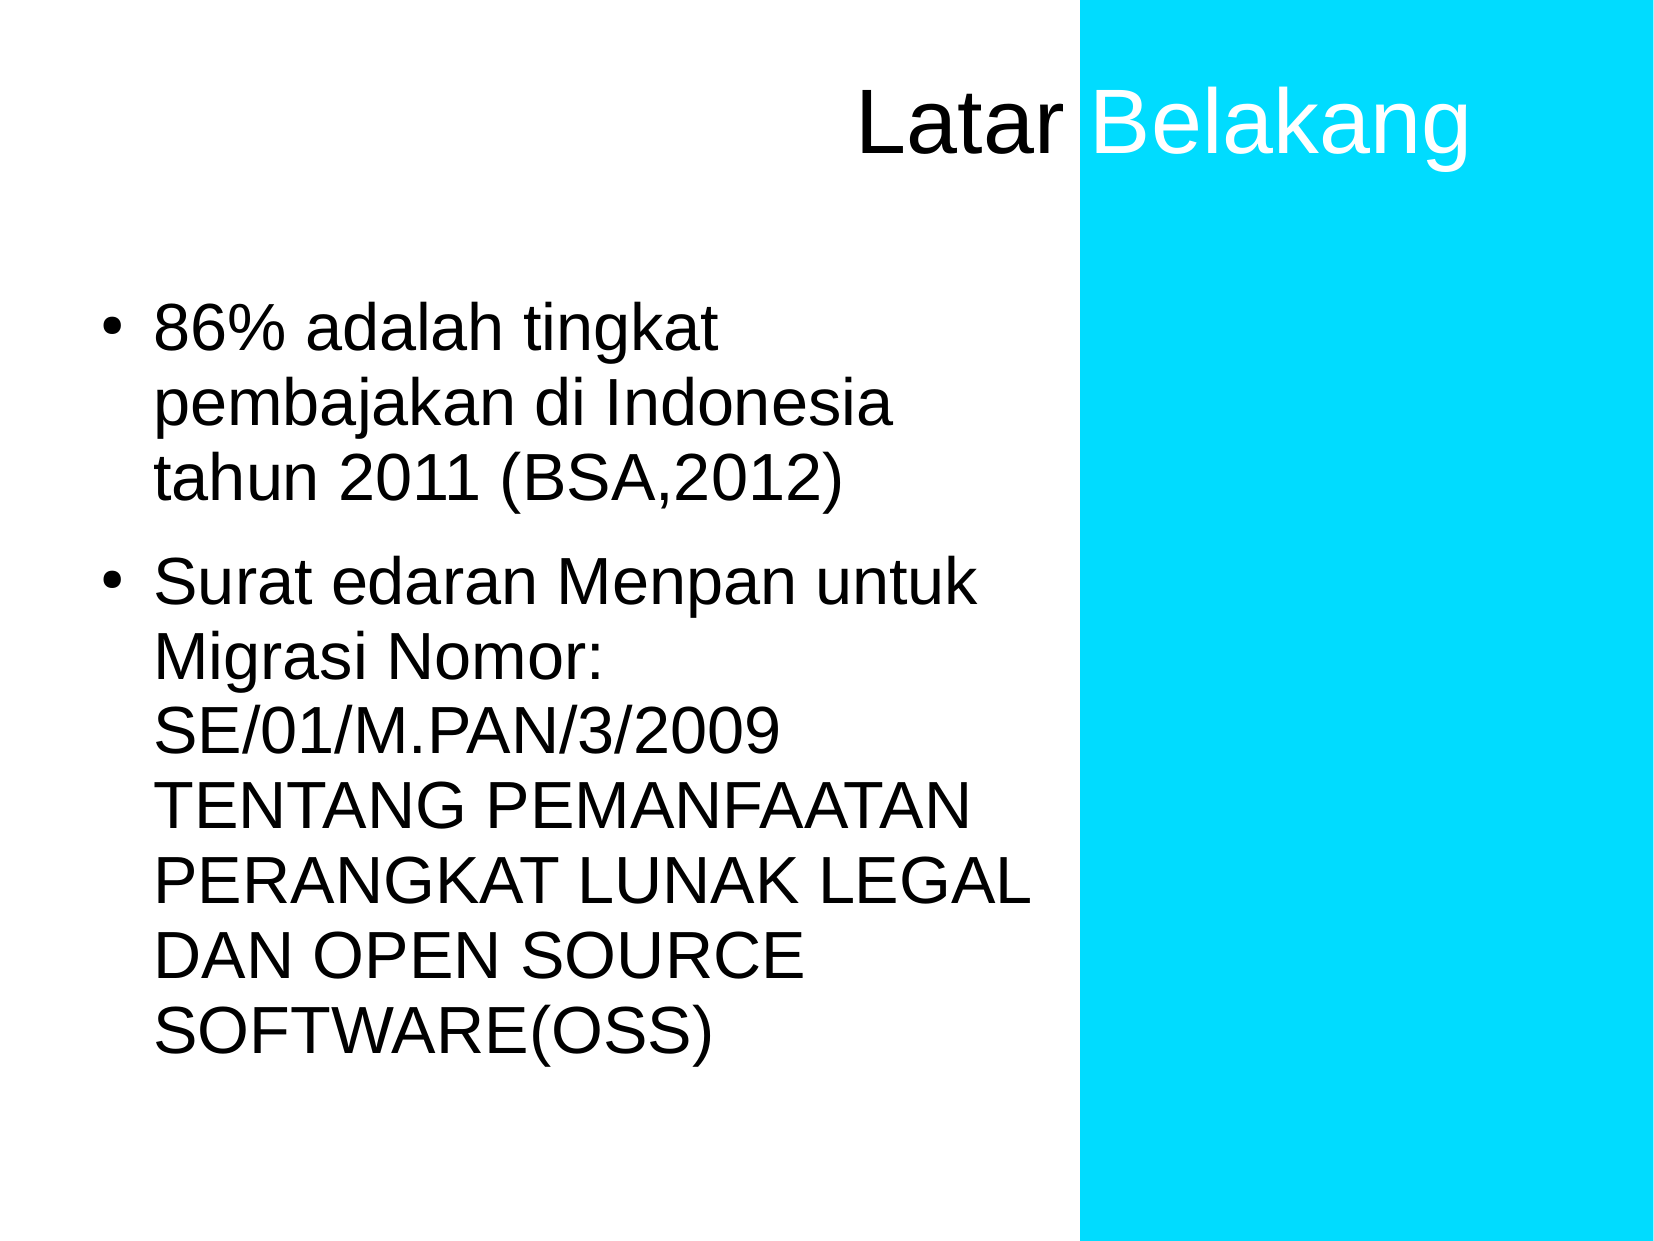

Latar Belakang
# 86% adalah tingkat pembajakan di Indonesia tahun 2011 (BSA,2012)
Surat edaran Menpan untuk Migrasi Nomor: SE/01/M.PAN/3/2009 TENTANG PEMANFAATAN PERANGKAT LUNAK LEGAL DAN OPEN SOURCE SOFTWARE(OSS)